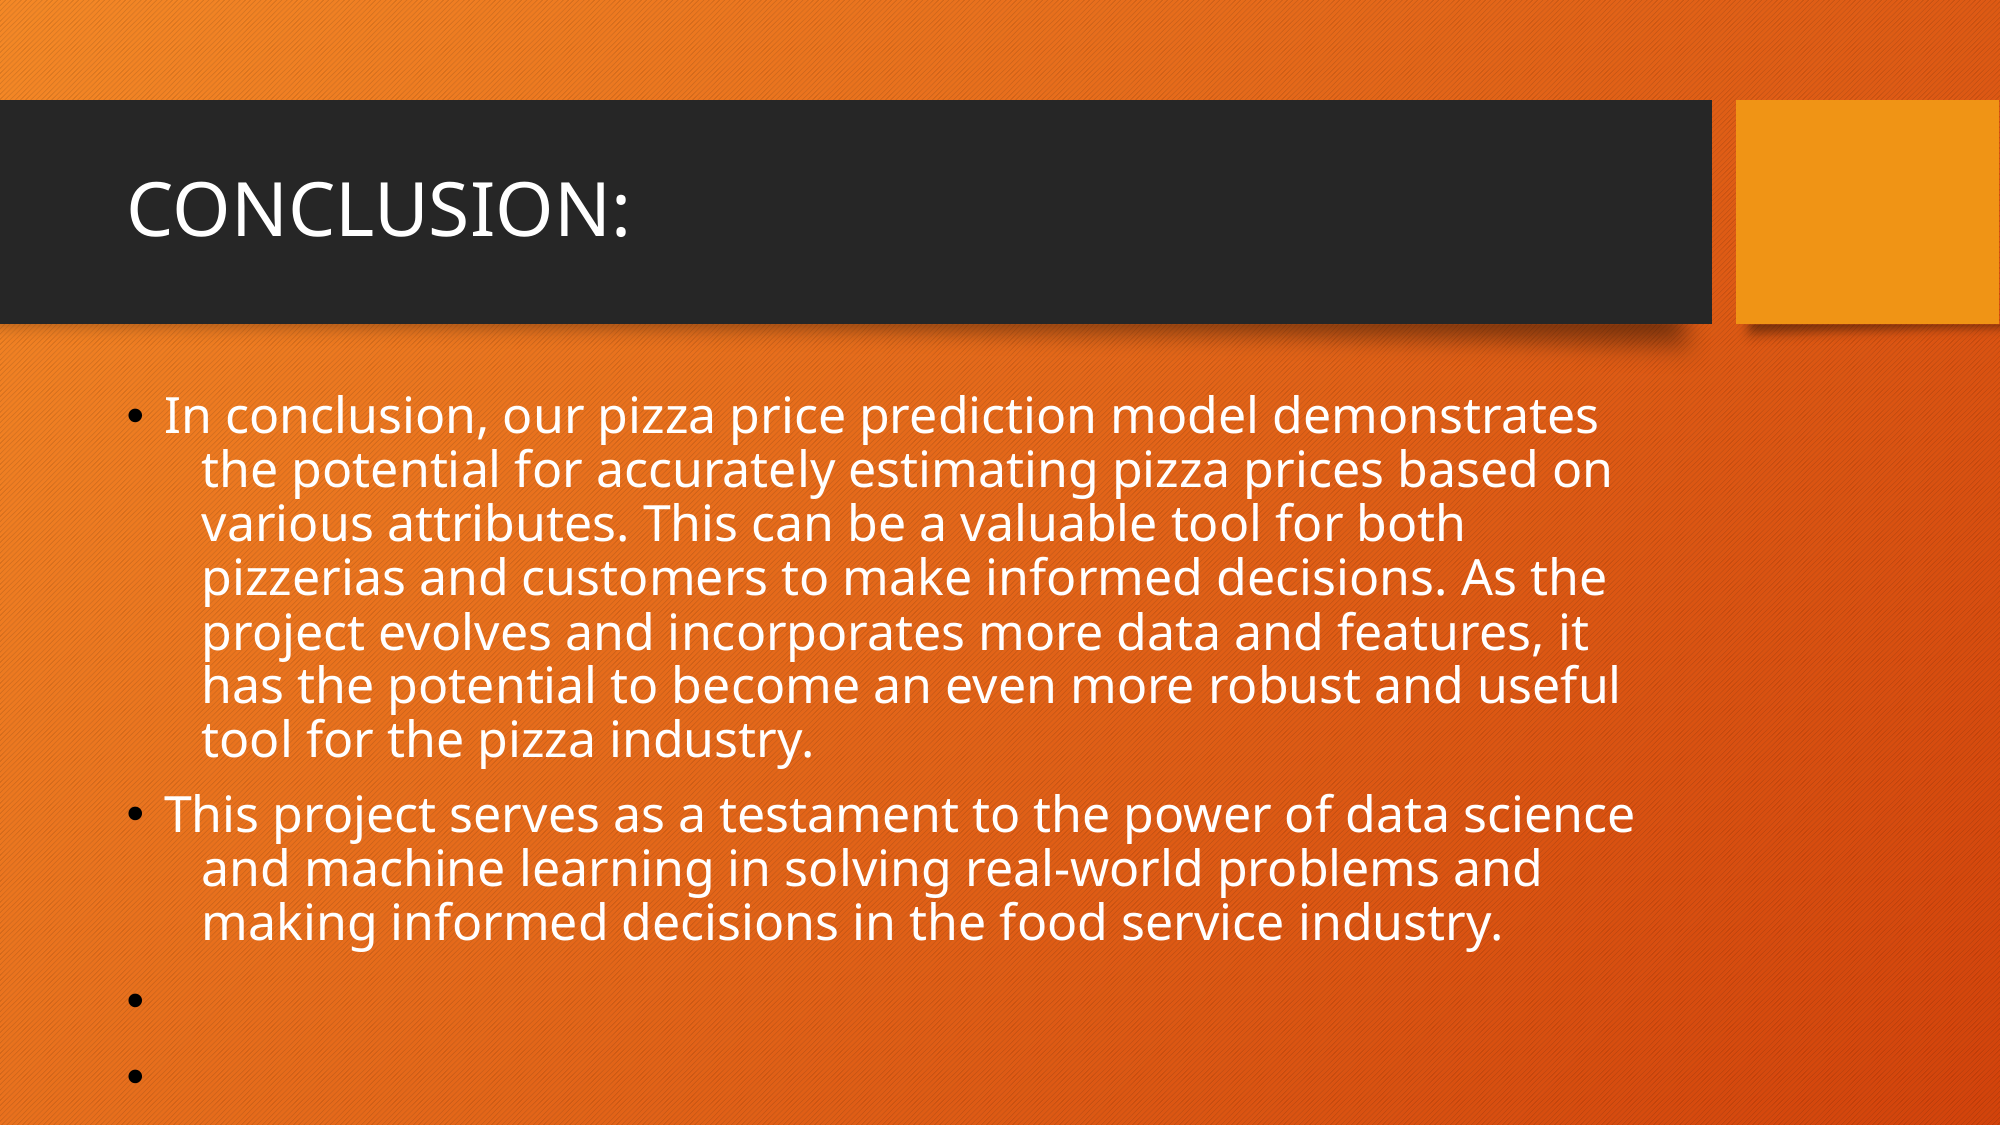

# CONCLUSION:
In conclusion, our pizza price prediction model demonstrates the potential for accurately estimating pizza prices based on various attributes. This can be a valuable tool for both pizzerias and customers to make informed decisions. As the project evolves and incorporates more data and features, it has the potential to become an even more robust and useful tool for the pizza industry.
This project serves as a testament to the power of data science and machine learning in solving real-world problems and making informed decisions in the food service industry.